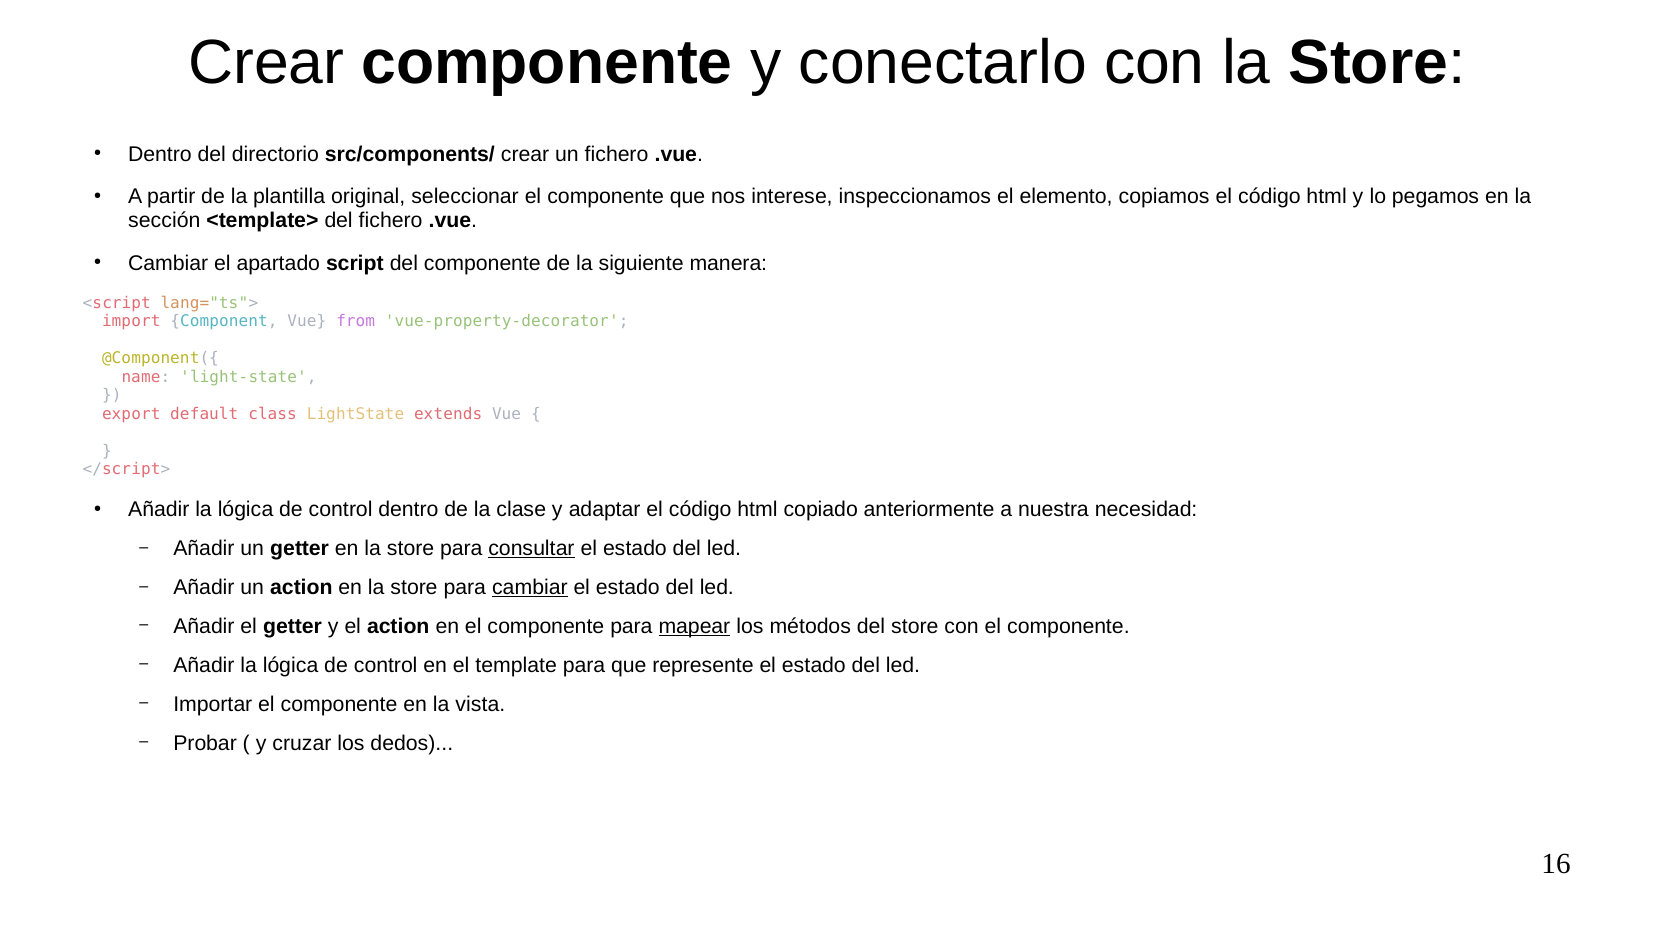

# Crear componente y conectarlo con la Store:
Dentro del directorio src/components/ crear un fichero .vue.
A partir de la plantilla original, seleccionar el componente que nos interese, inspeccionamos el elemento, copiamos el código html y lo pegamos en la sección <template> del fichero .vue.
Cambiar el apartado script del componente de la siguiente manera:
<script lang="ts">
 import {Component, Vue} from 'vue-property-decorator';
 @Component({
 name: 'light-state',
 })
 export default class LightState extends Vue {
 }
</script>
Añadir la lógica de control dentro de la clase y adaptar el código html copiado anteriormente a nuestra necesidad:
Añadir un getter en la store para consultar el estado del led.
Añadir un action en la store para cambiar el estado del led.
Añadir el getter y el action en el componente para mapear los métodos del store con el componente.
Añadir la lógica de control en el template para que represente el estado del led.
Importar el componente en la vista.
Probar ( y cruzar los dedos)...
16